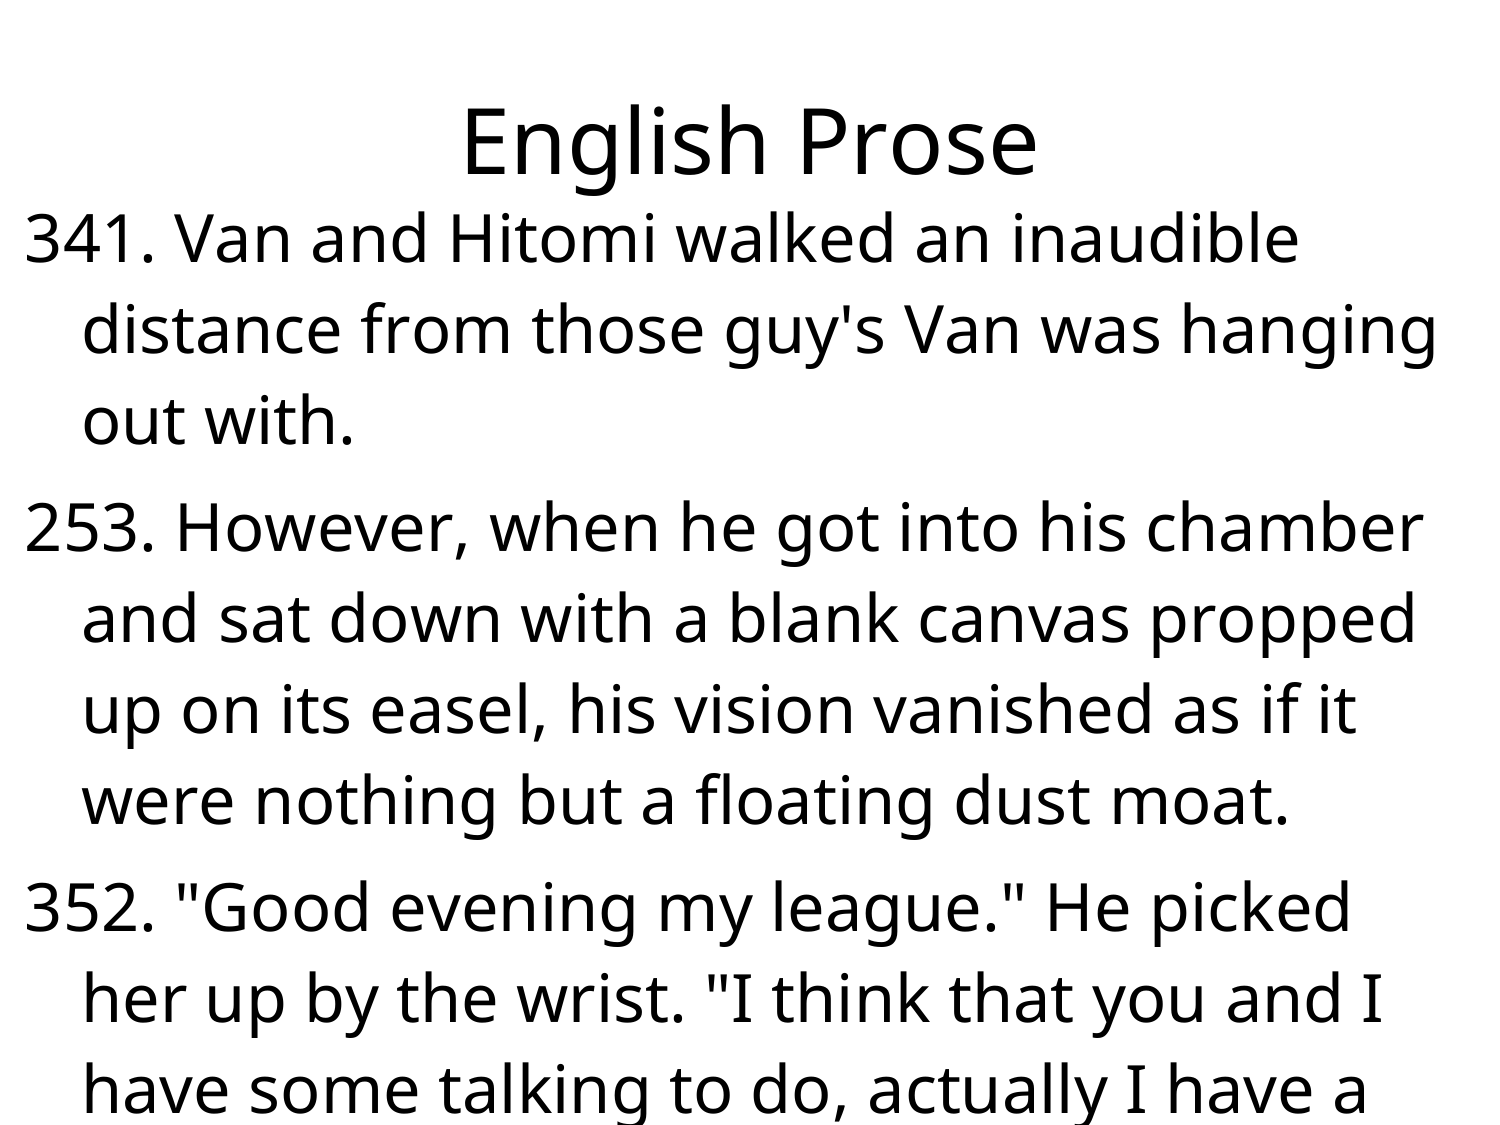

# English Prose
341. Van and Hitomi walked an inaudible distance from those guy's Van was hanging out with.
253. However, when he got into his chamber and sat down with a blank canvas propped up on its easel, his vision vanished as if it were nothing but a floating dust moat.
352. "Good evening my league." He picked her up by the wrist. "I think that you and I have some talking to do, actually I have a preposition"